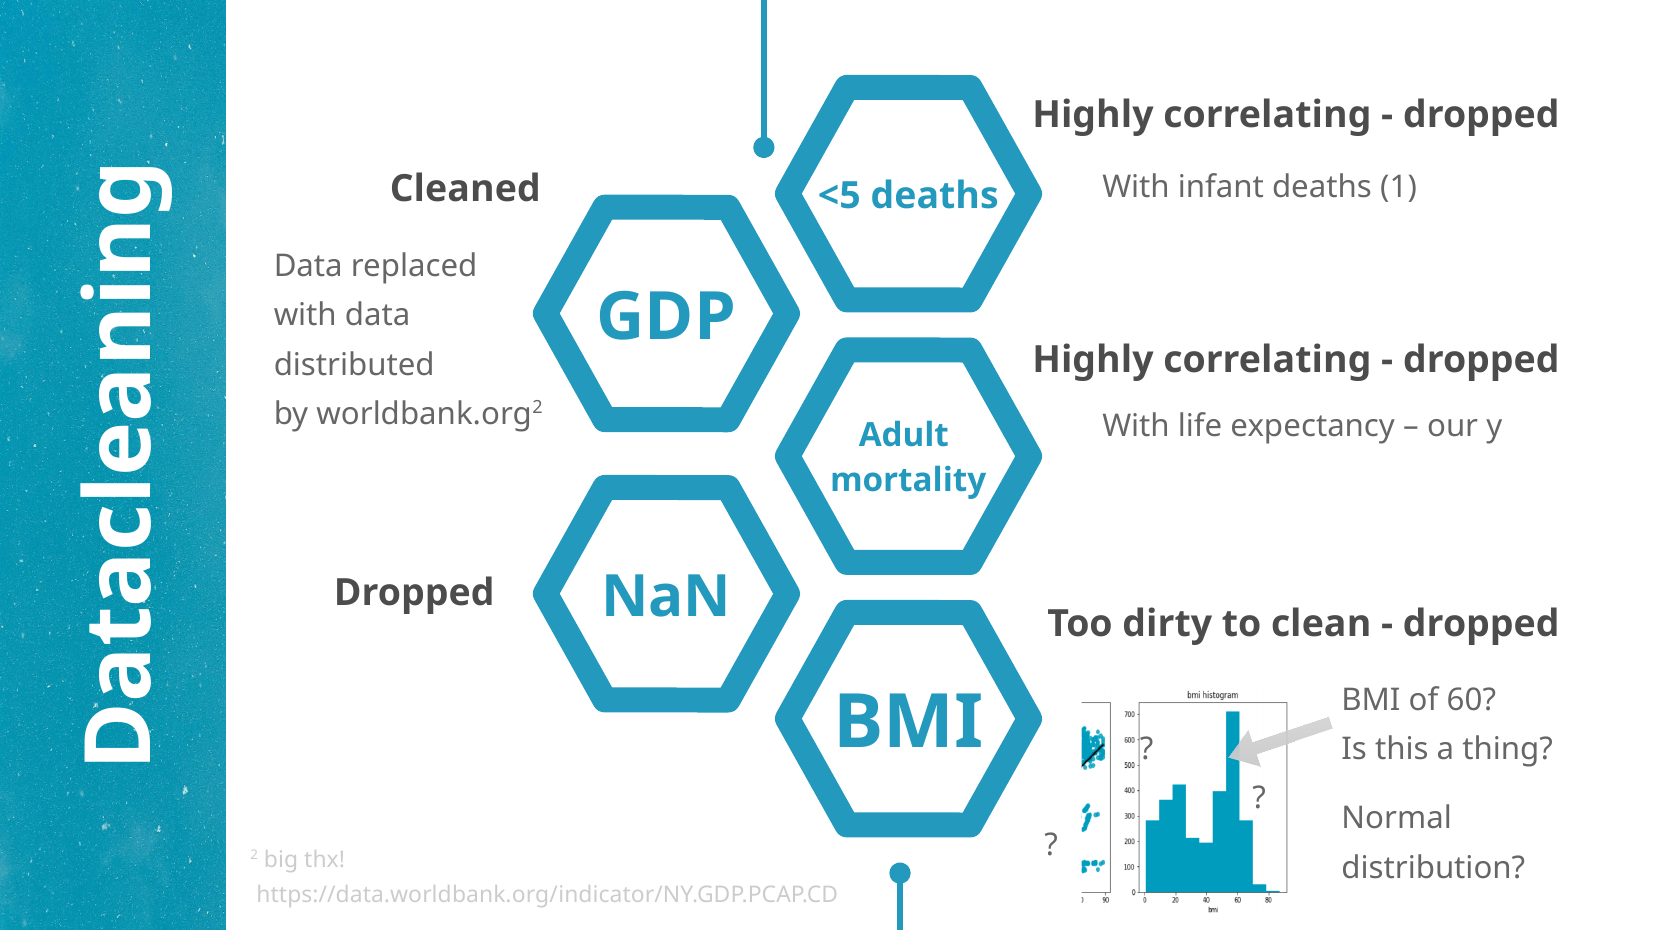

Highly correlating - dropped
<5 deaths
Cleaned
With infant deaths (1)
GDP
Data replaced
with data
distributed
by worldbank.org2
Highly correlating - dropped
Adult
mortality
# Datacleaning
With life expectancy – our y
NaN
Dropped
Too dirty to clean - dropped
BMI
BMI of 60?
Is this a thing?
?
?
Normal distribution?
?
2 big thx!
 https://data.worldbank.org/indicator/NY.GDP.PCAP.CD